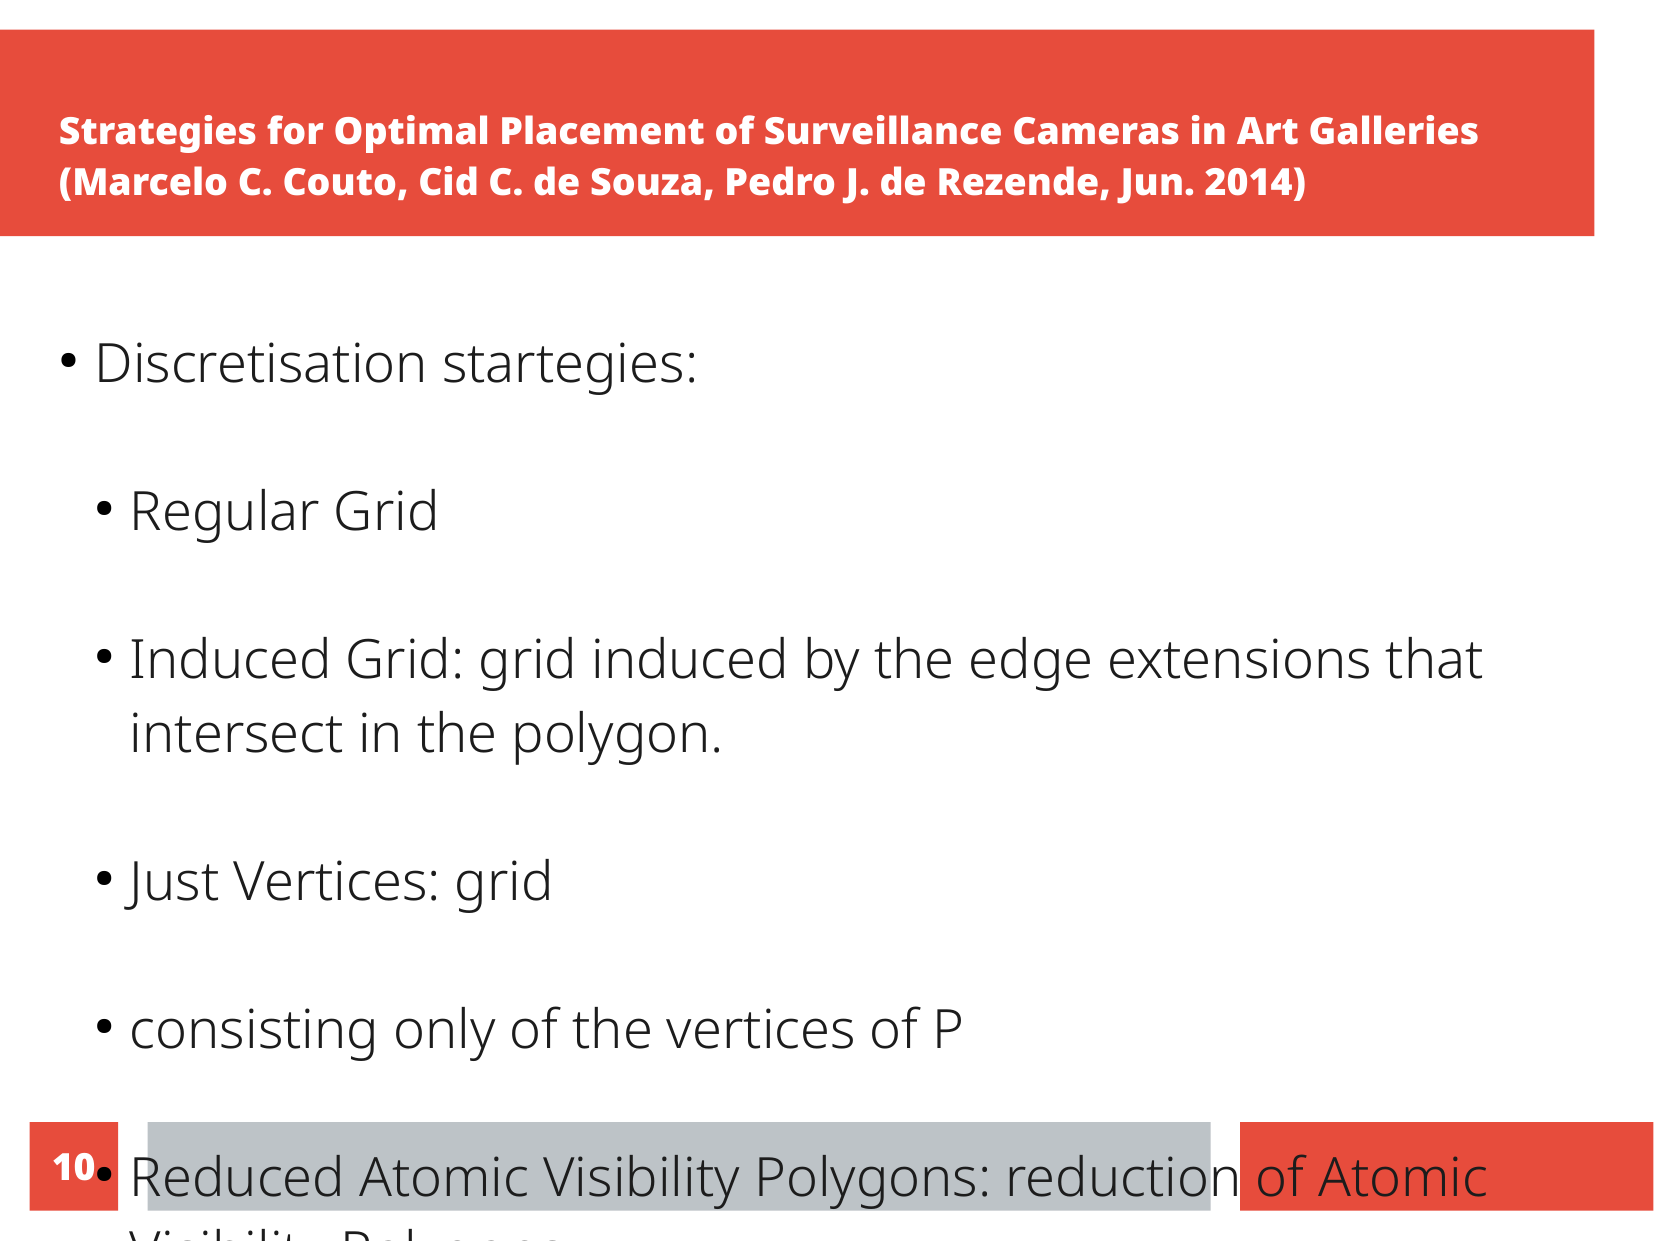

# Strategies for Optimal Placement of Surveillance Cameras in Art Galleries (Marcelo C. Couto, Cid C. de Souza, Pedro J. de Rezende, Jun. 2014)
Discretisation startegies:
Regular Grid
Induced Grid: grid induced by the edge extensions that intersect in the polygon.
Just Vertices: grid
consisting only of the vertices of P
Reduced Atomic Visibility Polygons: reduction of Atomic Visibility Polygons
10